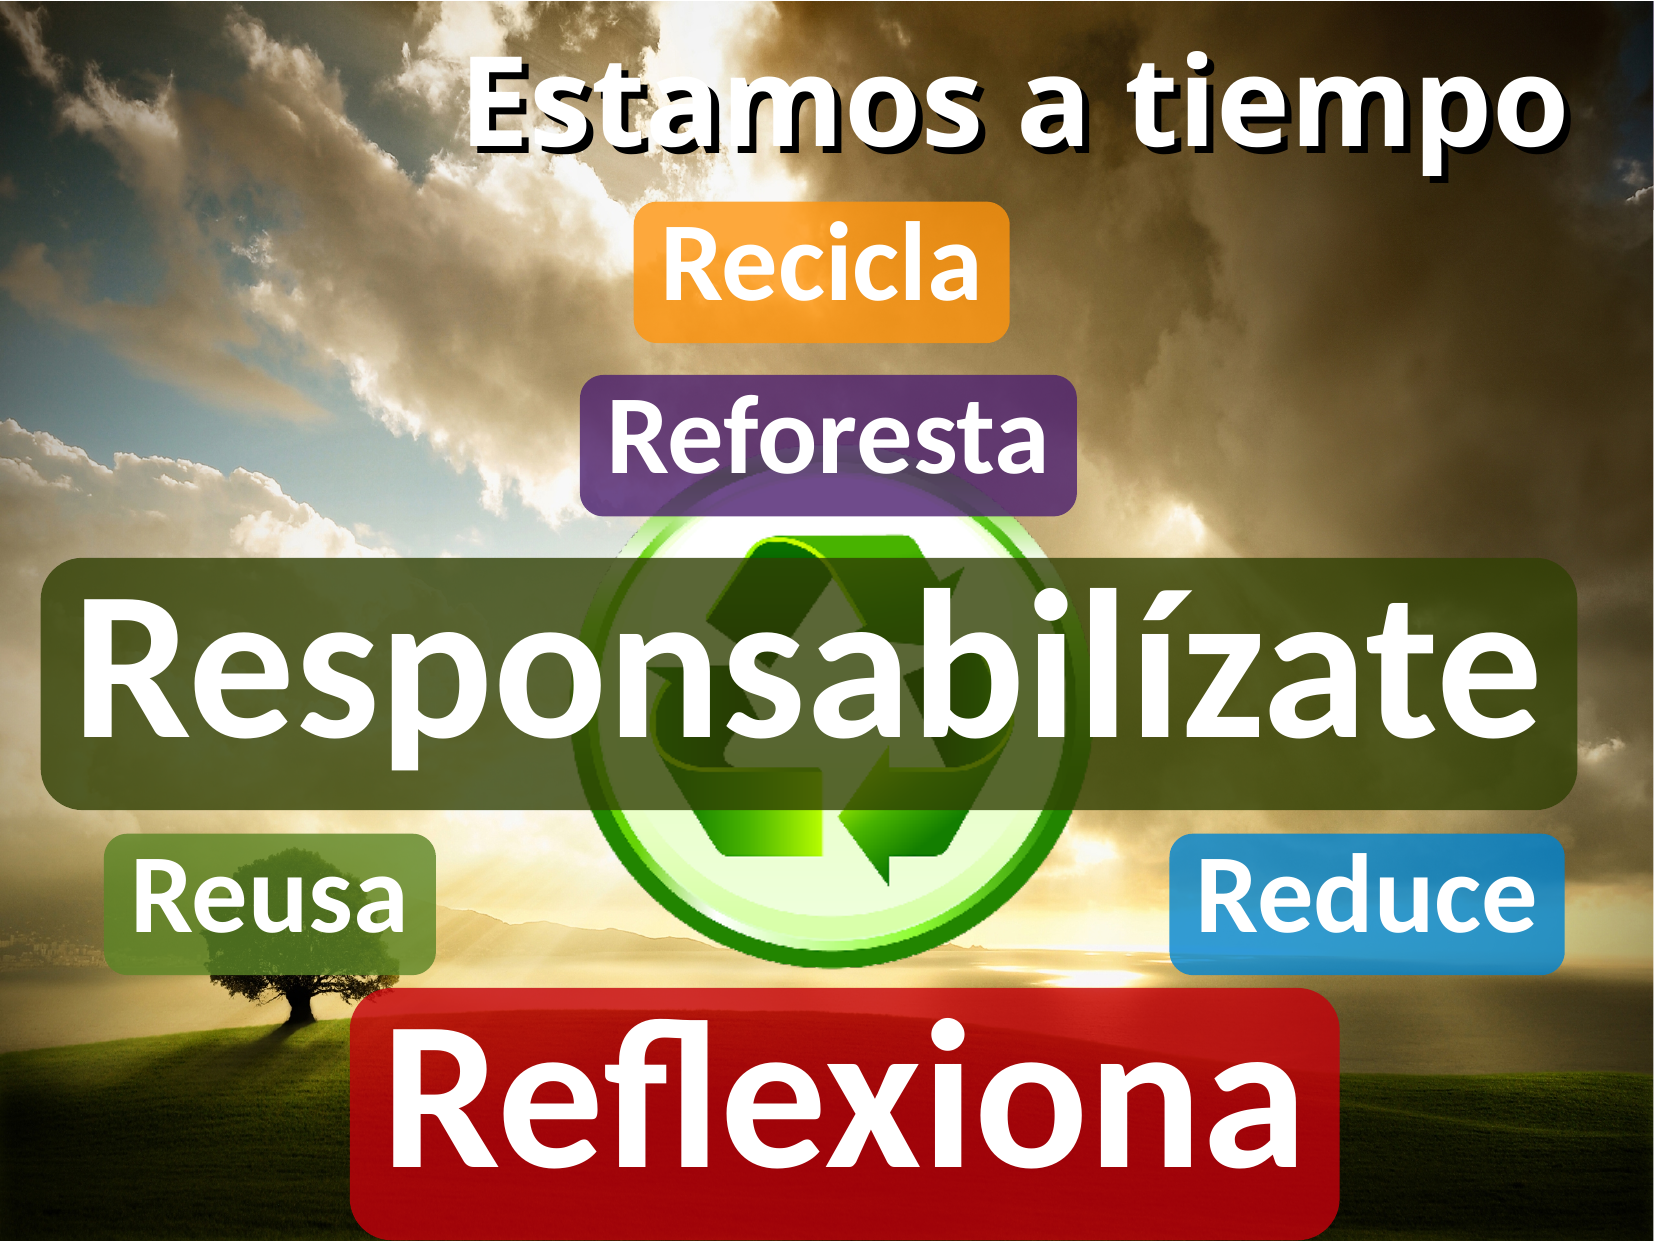

# Estamos a tiempo
Recicla
Reforesta
Responsabilízate
Reusa
Reduce
Reflexiona
Jun 11, 2019
H. Asorey - F3B 2019
13